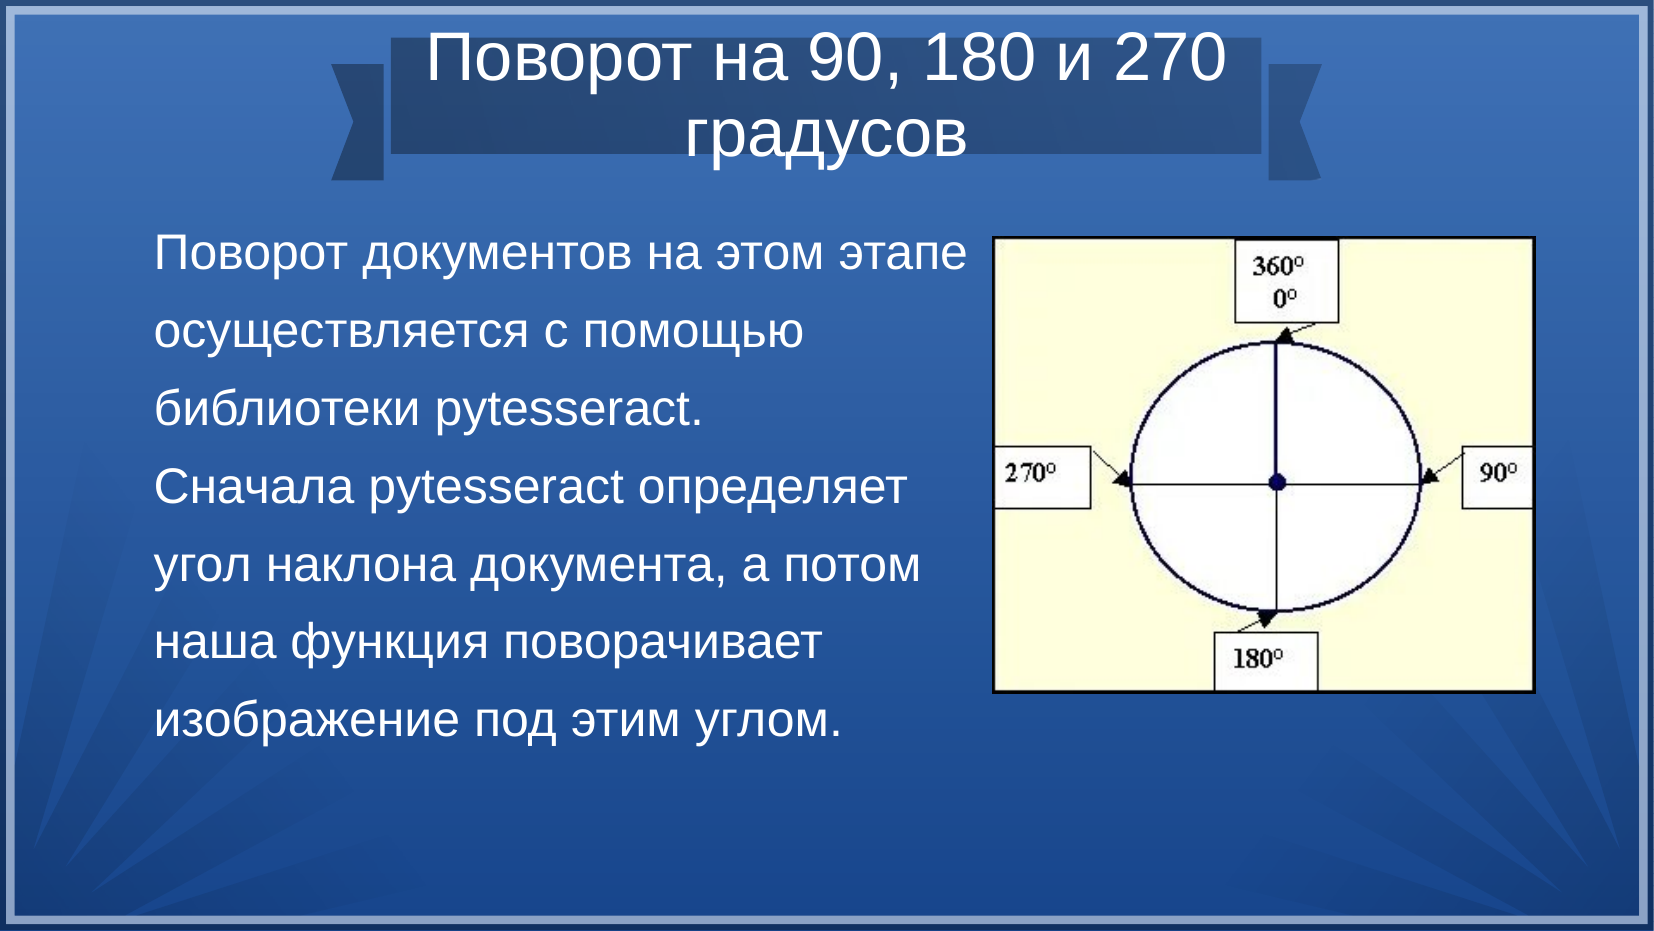

# Поворот на 90, 180 и 270 градусов
Поворот документов на этом этапе
осуществляется с помощью
библиотеки pytesseract.
Сначала pytesseract определяет
угол наклона документа, а потом
наша функция поворачивает
изображение под этим углом.